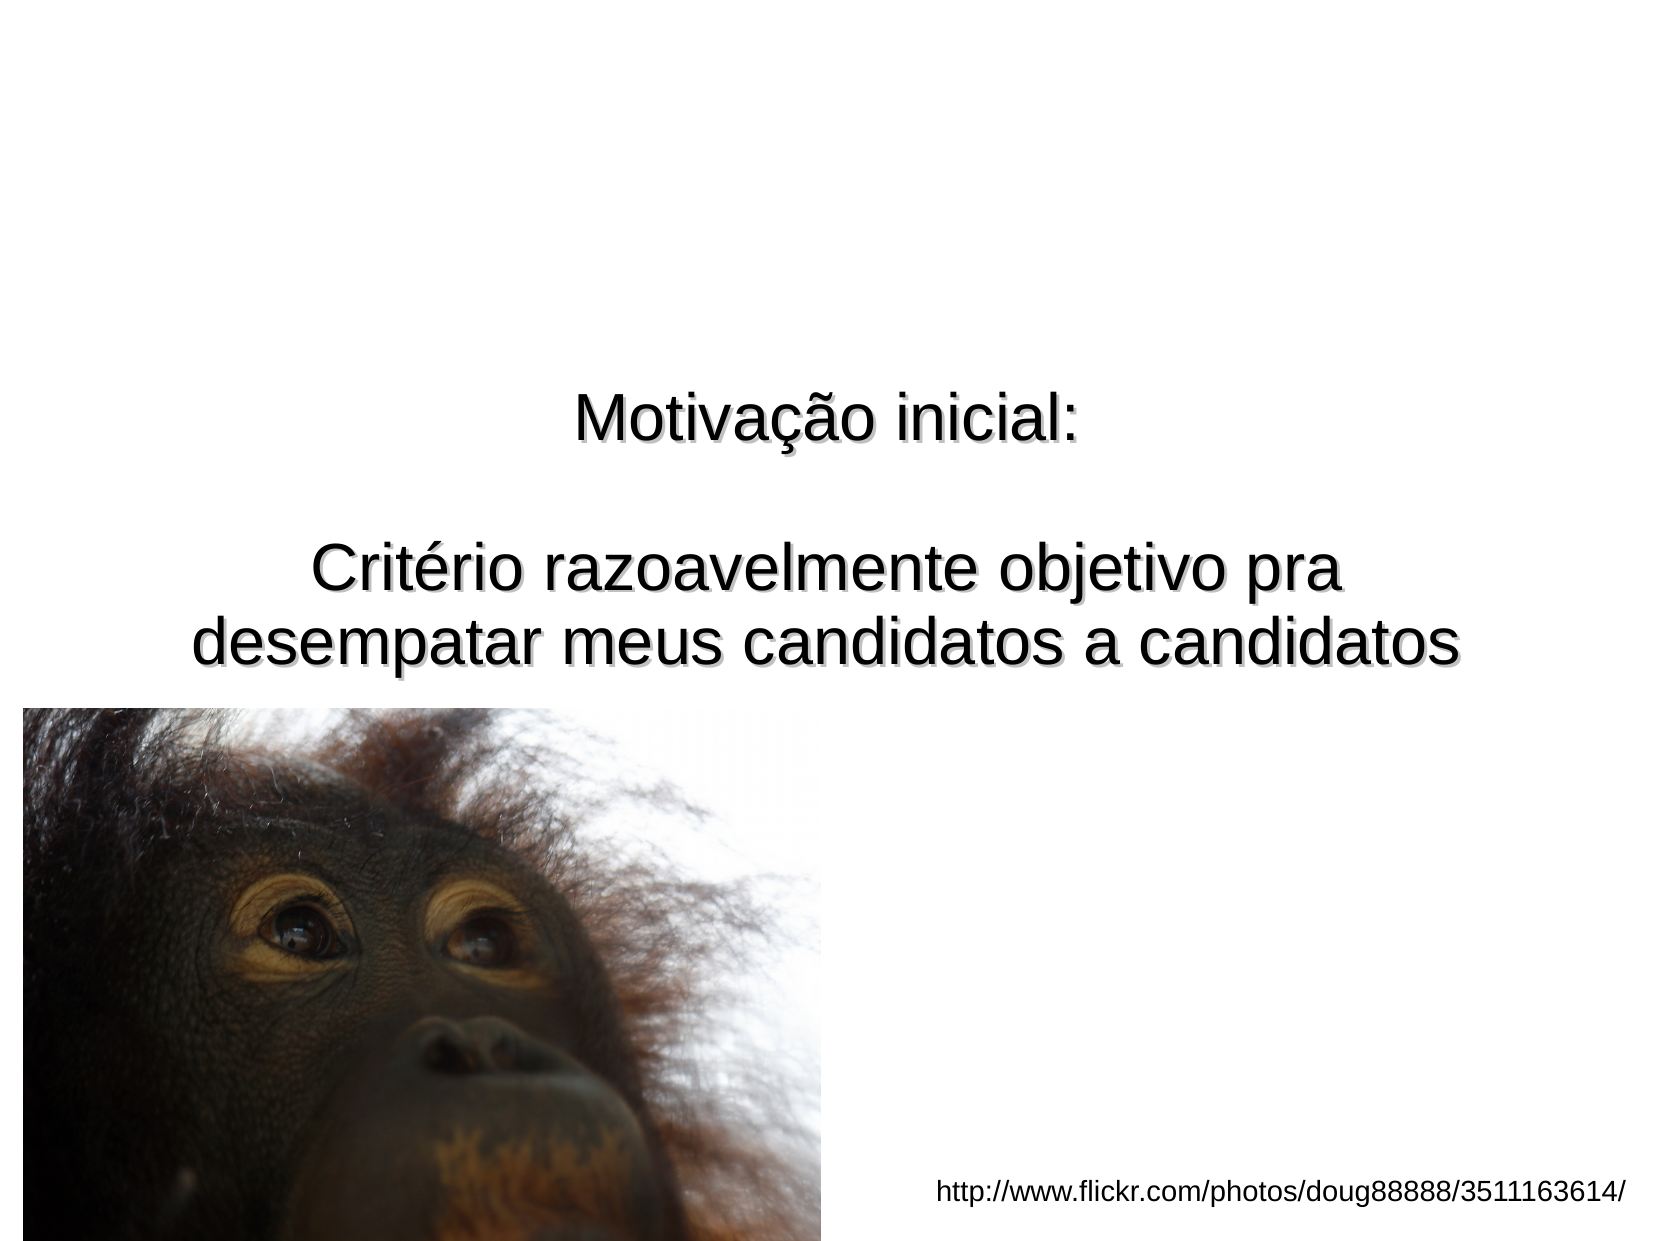

# Motivação inicial:
Critério razoavelmente objetivo pra
desempatar meus candidatos a candidatos
http://www.flickr.com/photos/doug88888/3511163614/